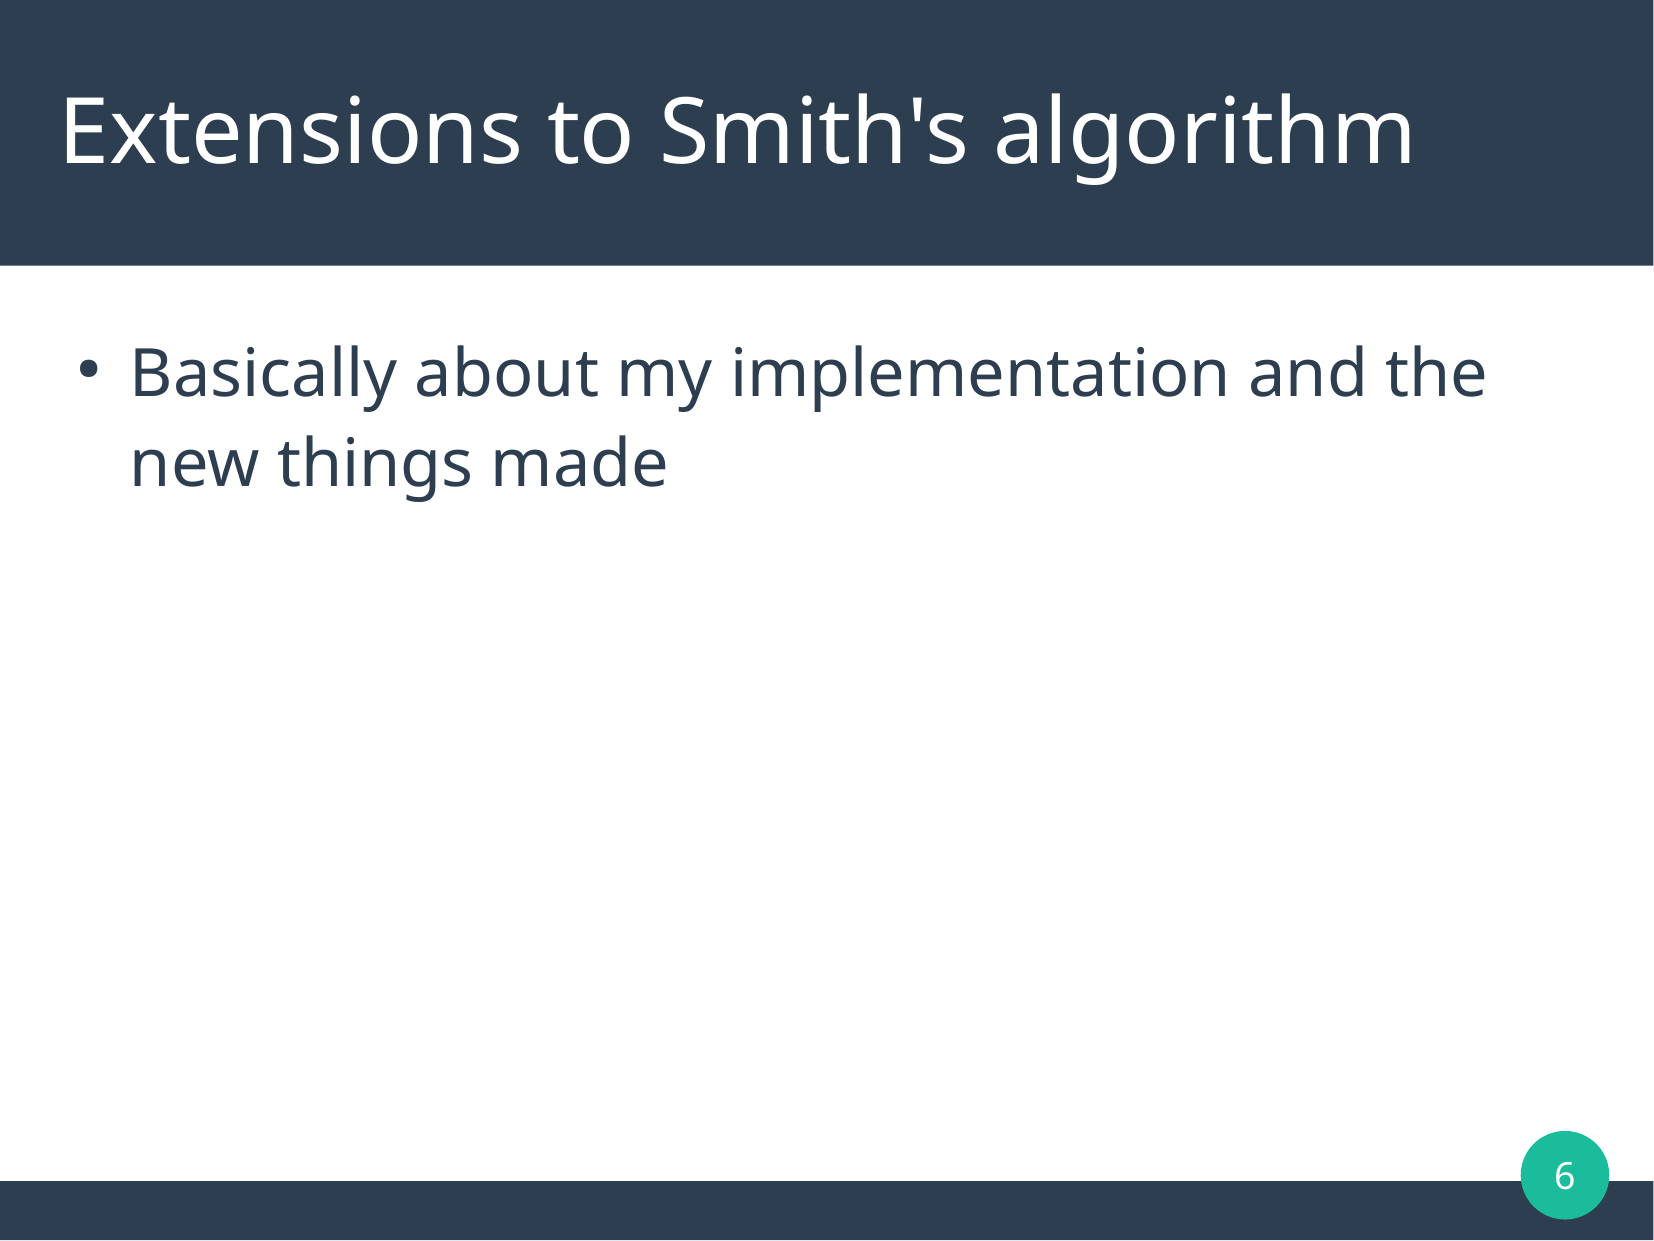

# Extensions to Smith's algorithm
Basically about my implementation and the new things made
6